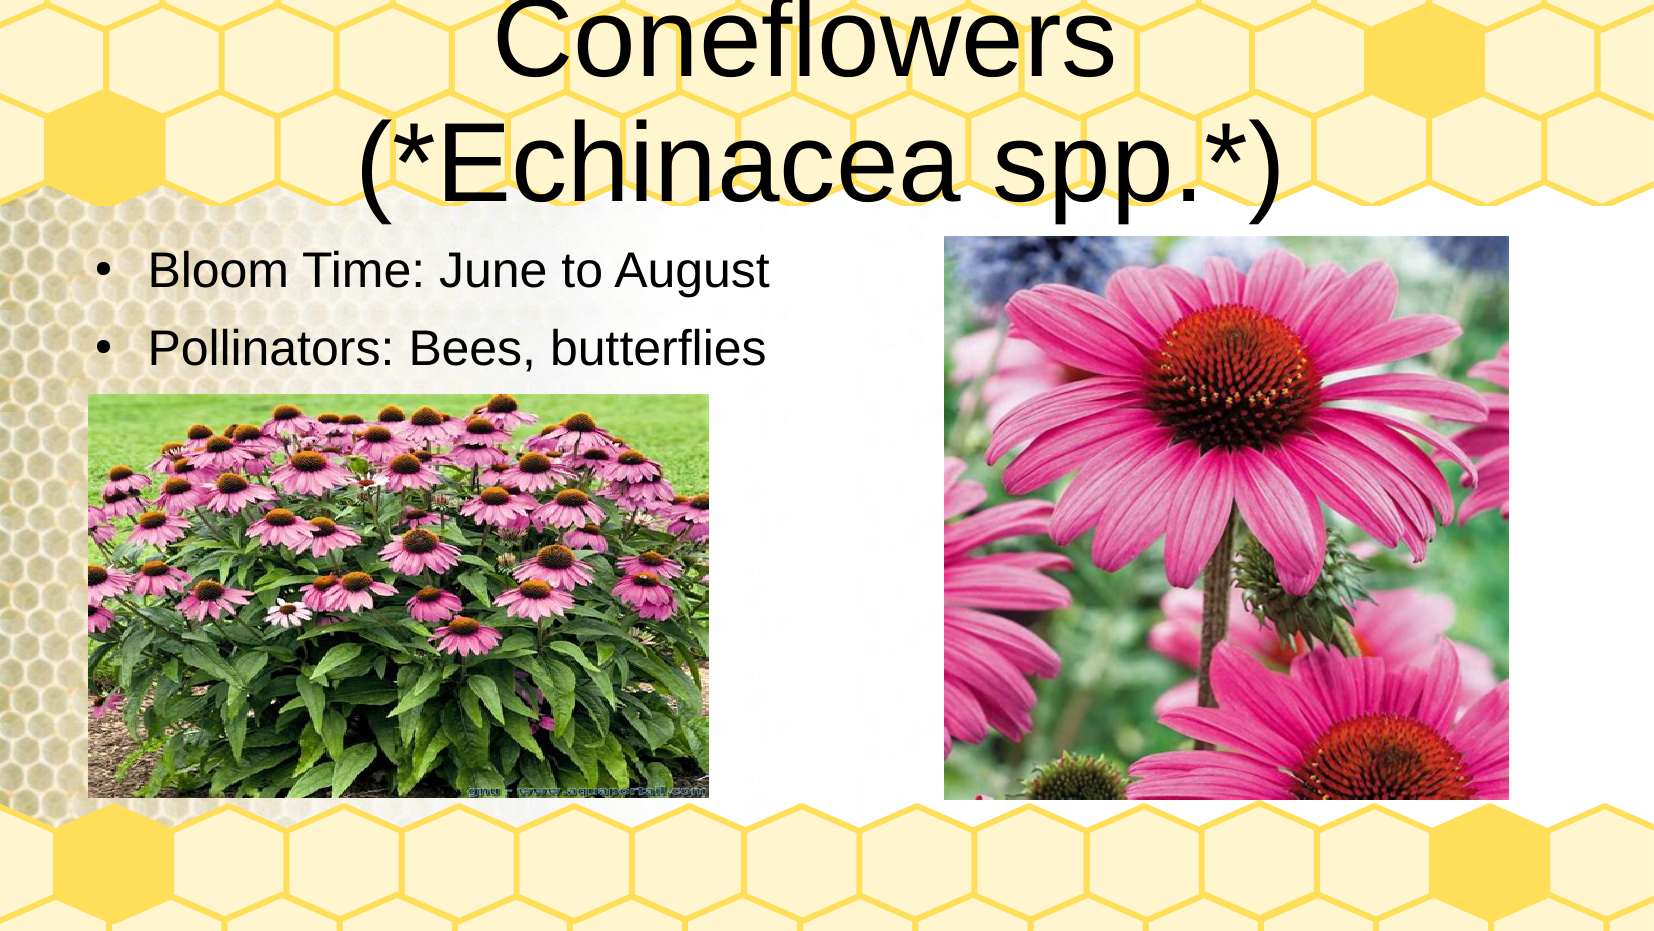

# Coneflowers (*Echinacea spp.*)
Bloom Time: June to August
Pollinators: Bees, butterflies